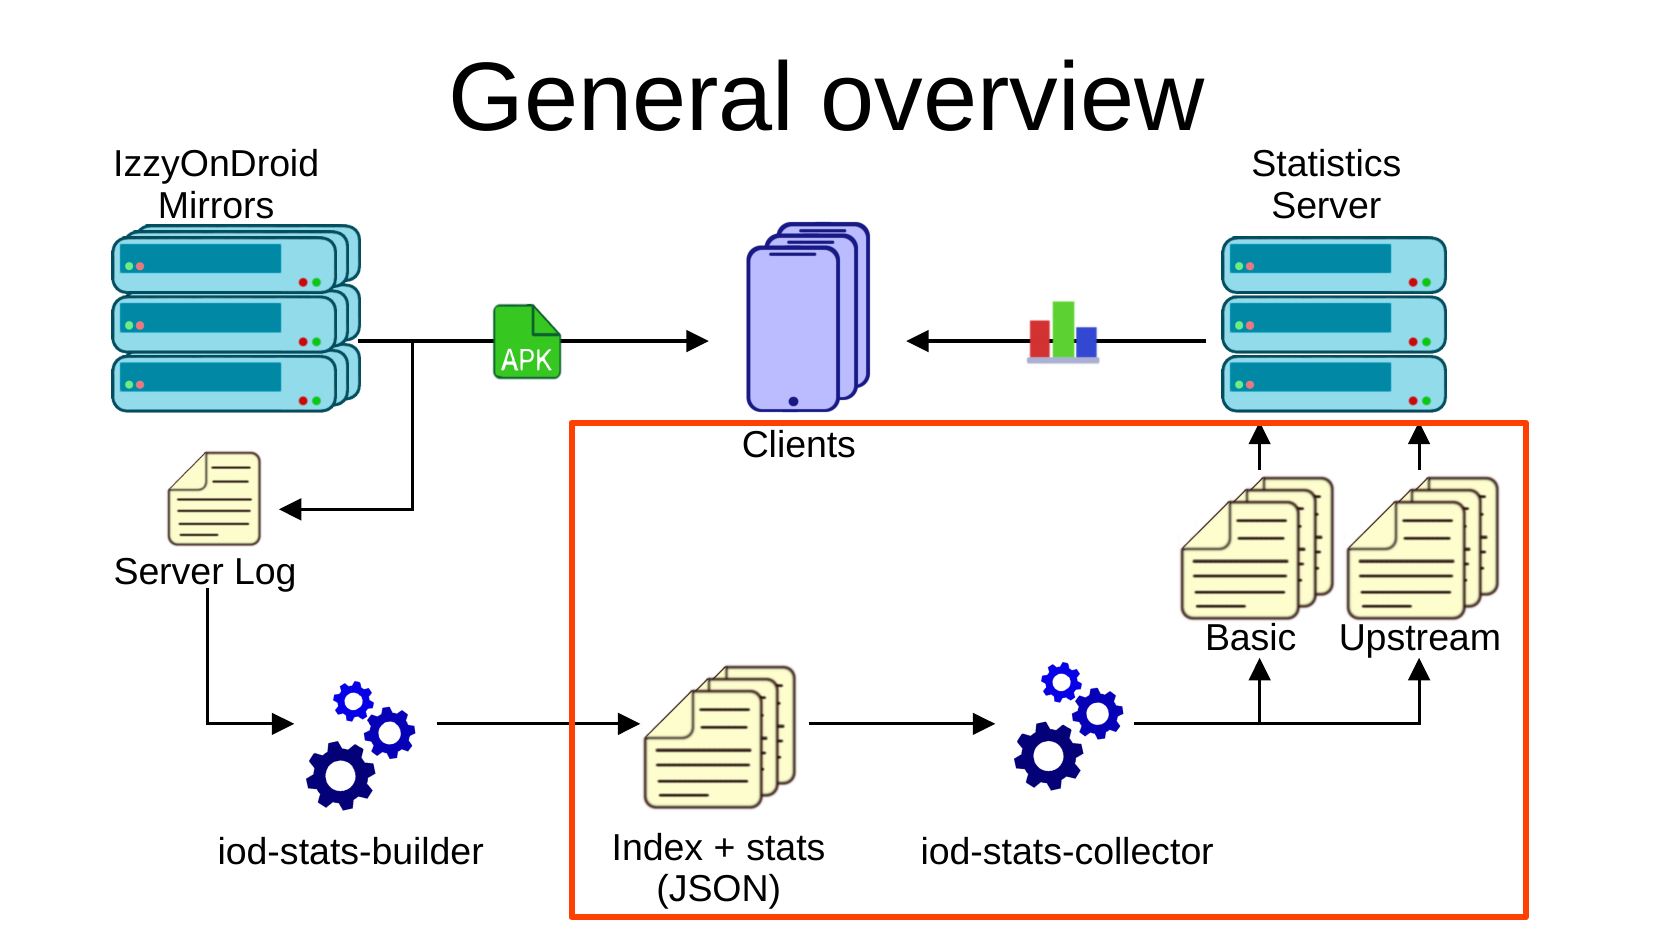

# General overview
IzzyOnDroid
Mirrors
Statistics Server
Clients
Server Log
Basic
Upstream
Index + stats (JSON)
iod-stats-builder
iod-stats-collector